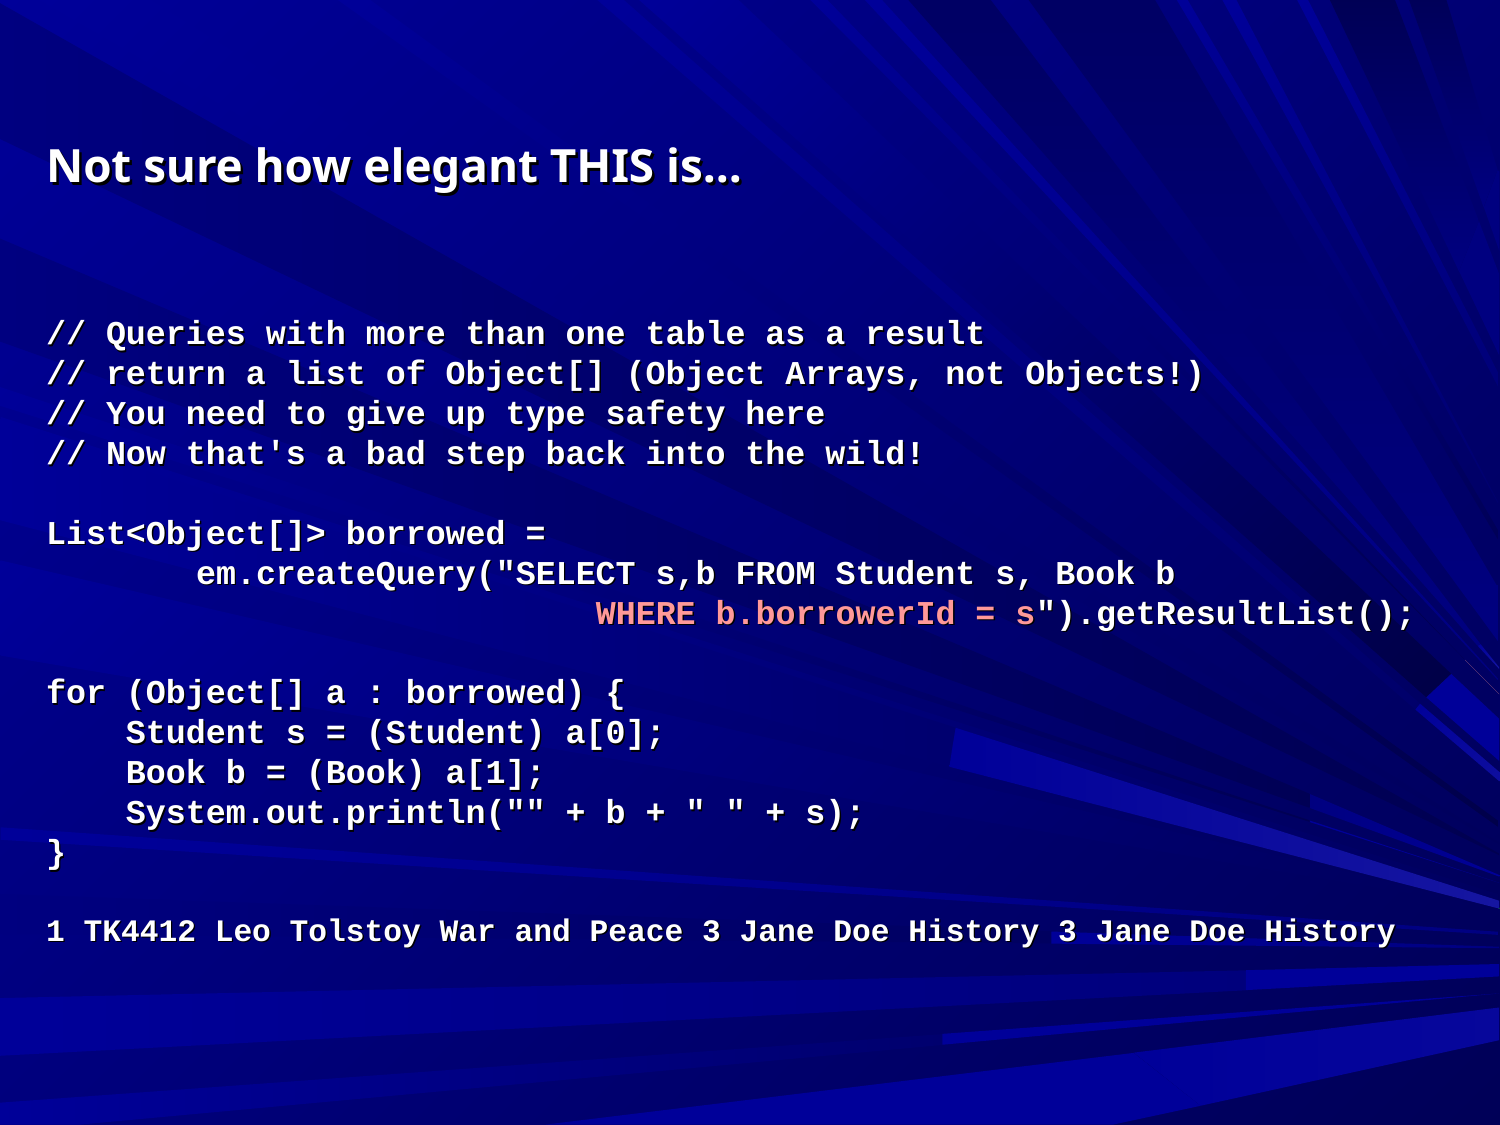

# Not sure how elegant THIS is... // Queries with more than one table as a result // return a list of Object[] (Object Arrays, not Objects!) // You need to give up type safety here // Now that's a bad step back into the wild! List<Object[]> borrowed = em.createQuery("SELECT s,b FROM Student s, Book b WHERE b.borrowerId = s").getResultList(); for (Object[] a : borrowed) { Student s = (Student) a[0]; Book b = (Book) a[1]; System.out.println("" + b + " " + s); } 1 TK4412 Leo Tolstoy War and Peace 3 Jane Doe History 3 Jane Doe History